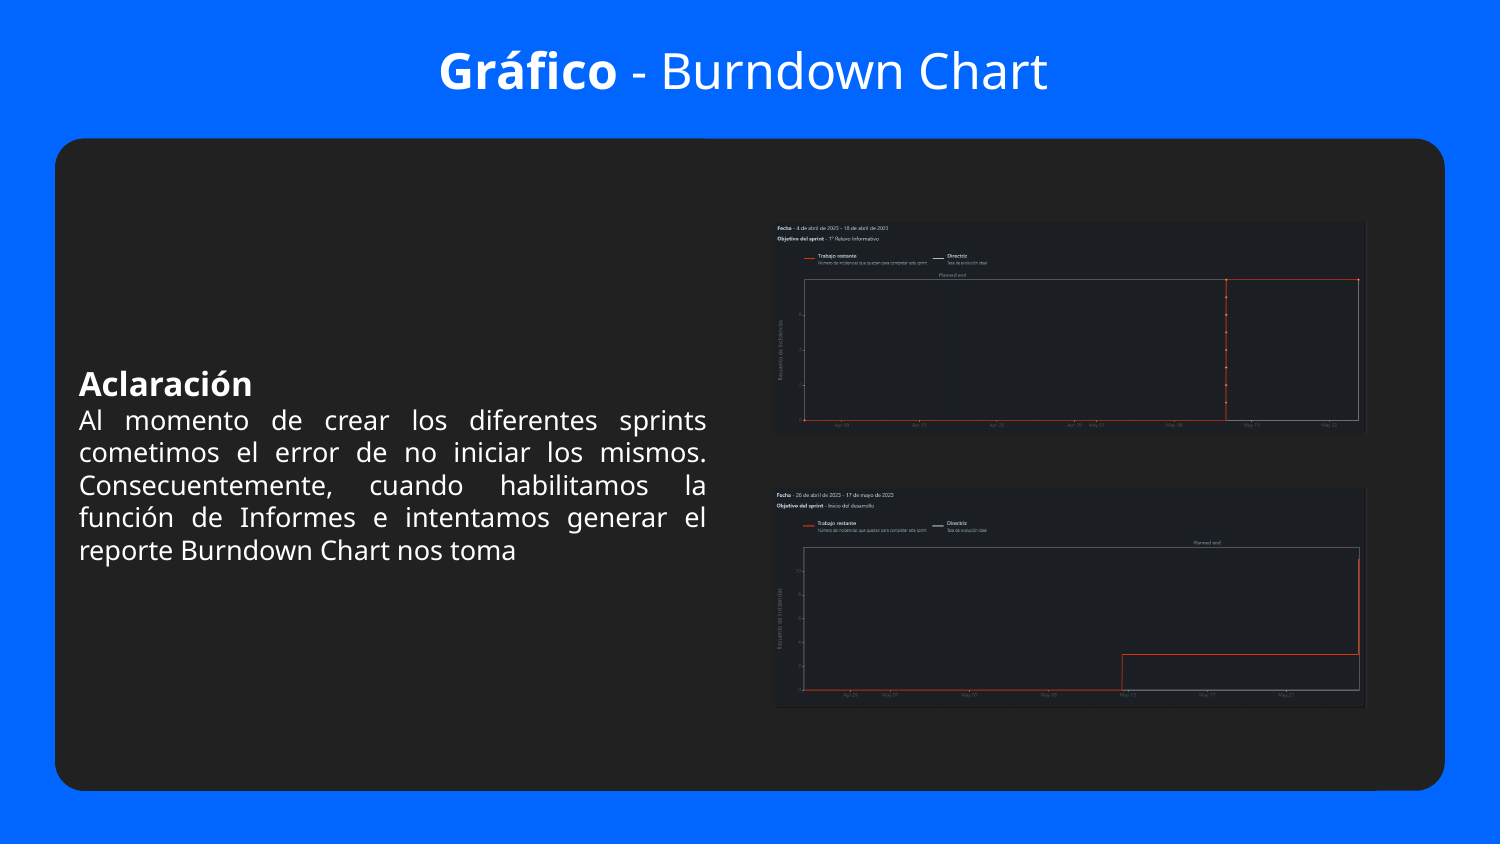

Gráfico - Burndown Chart
Aclaración
Al momento de crear los diferentes sprints cometimos el error de no iniciar los mismos. Consecuentemente, cuando habilitamos la función de Informes e intentamos generar el reporte Burndown Chart nos toma